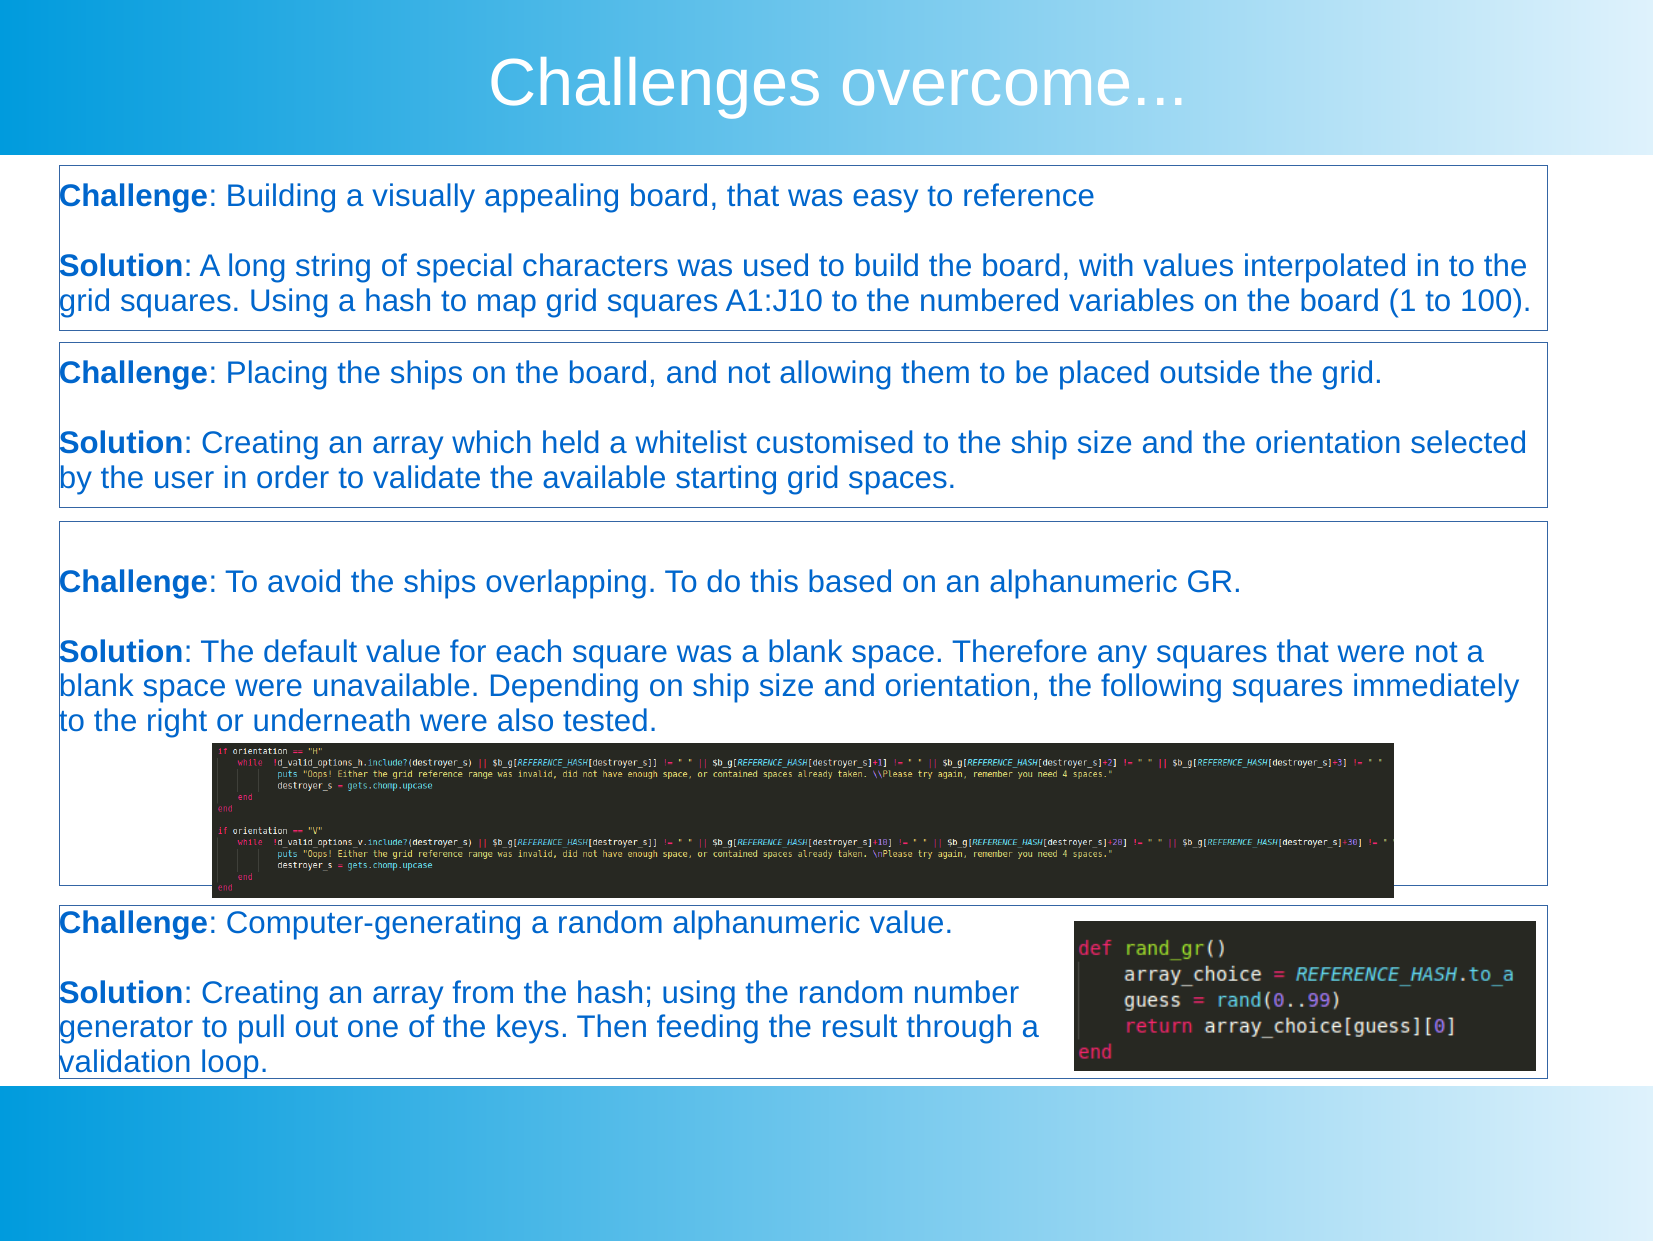

Challenges overcome...
# Challenge: Building a visually appealing board, that was easy to reference Solution: A long string of special characters was used to build the board, with values interpolated in to the grid squares. Using a hash to map grid squares A1:J10 to the numbered variables on the board (1 to 100).
Challenge: Placing the ships on the board, and not allowing them to be placed outside the grid.
Solution: Creating an array which held a whitelist customised to the ship size and the orientation selected by the user in order to validate the available starting grid spaces.
Challenge: To avoid the ships overlapping. To do this based on an alphanumeric GR.
Solution: The default value for each square was a blank space. Therefore any squares that were not a blank space were unavailable. Depending on ship size and orientation, the following squares immediately to the right or underneath were also tested.
Challenge: Computer-generating a random alphanumeric value.
Solution: Creating an array from the hash; using the random number
generator to pull out one of the keys. Then feeding the result through a
validation loop.